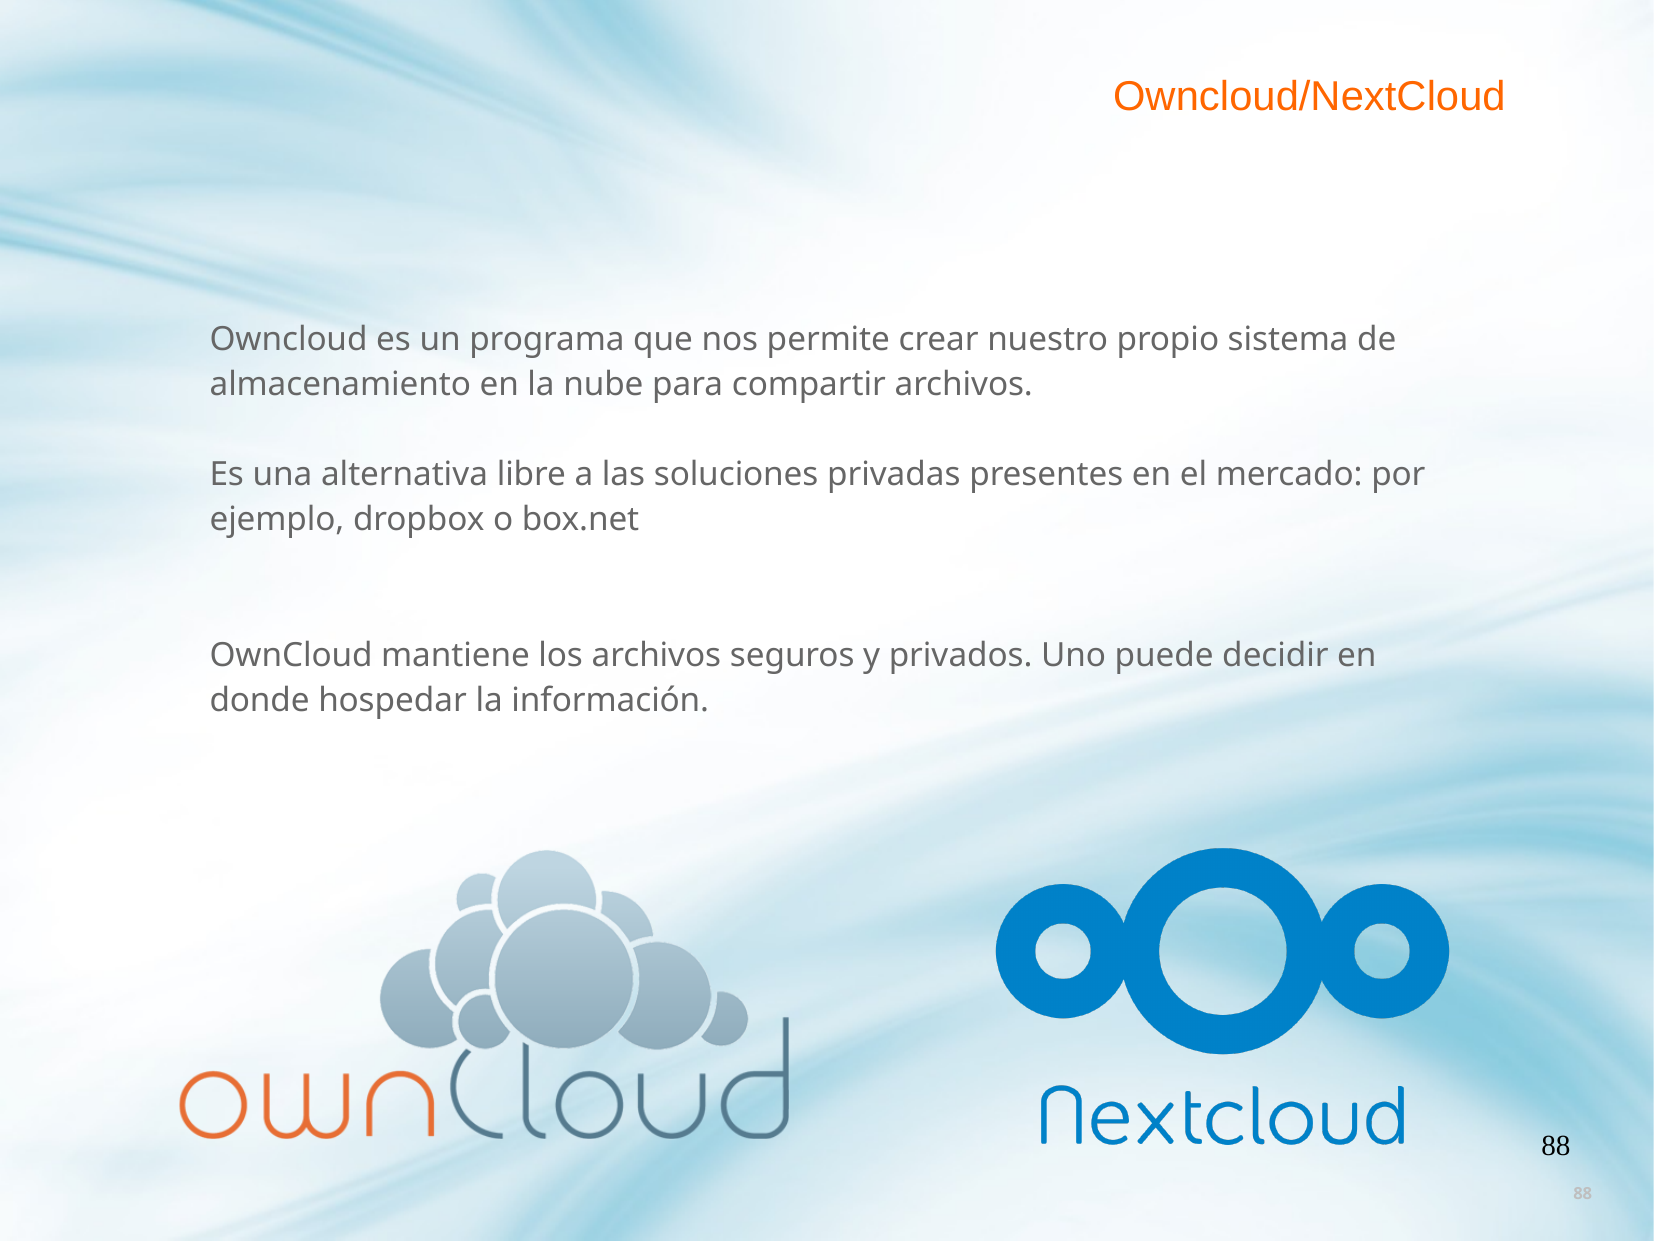

Owncloud/NextCloud
Owncloud es un programa que nos permite crear nuestro propio sistema de almacenamiento en la nube para compartir archivos.
Es una alternativa libre a las soluciones privadas presentes en el mercado: por ejemplo, dropbox o box.net
OwnCloud mantiene los archivos seguros y privados. Uno puede decidir en donde hospedar la información.
88